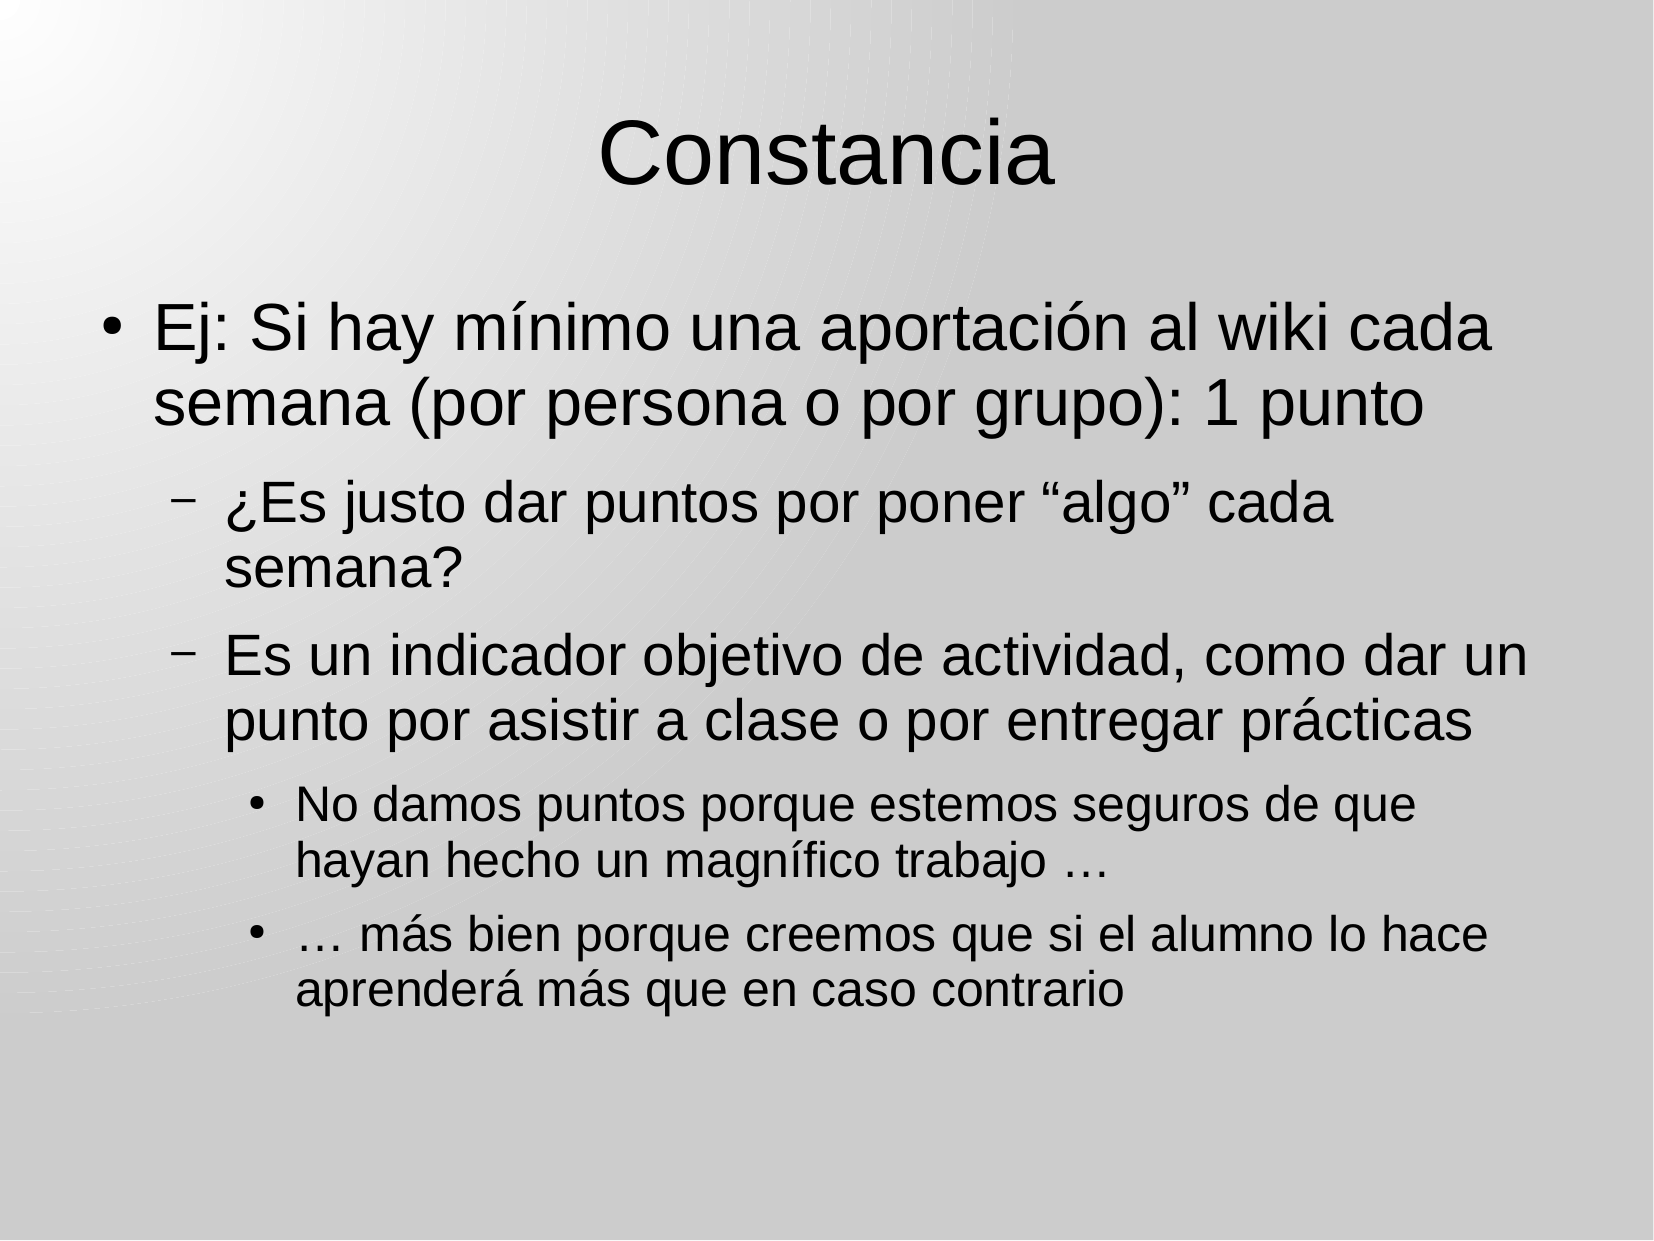

# Constancia
Ej: Si hay mínimo una aportación al wiki cada semana (por persona o por grupo): 1 punto
¿Es justo dar puntos por poner “algo” cada semana?
Es un indicador objetivo de actividad, como dar un punto por asistir a clase o por entregar prácticas
No damos puntos porque estemos seguros de que hayan hecho un magnífico trabajo …
… más bien porque creemos que si el alumno lo hace aprenderá más que en caso contrario